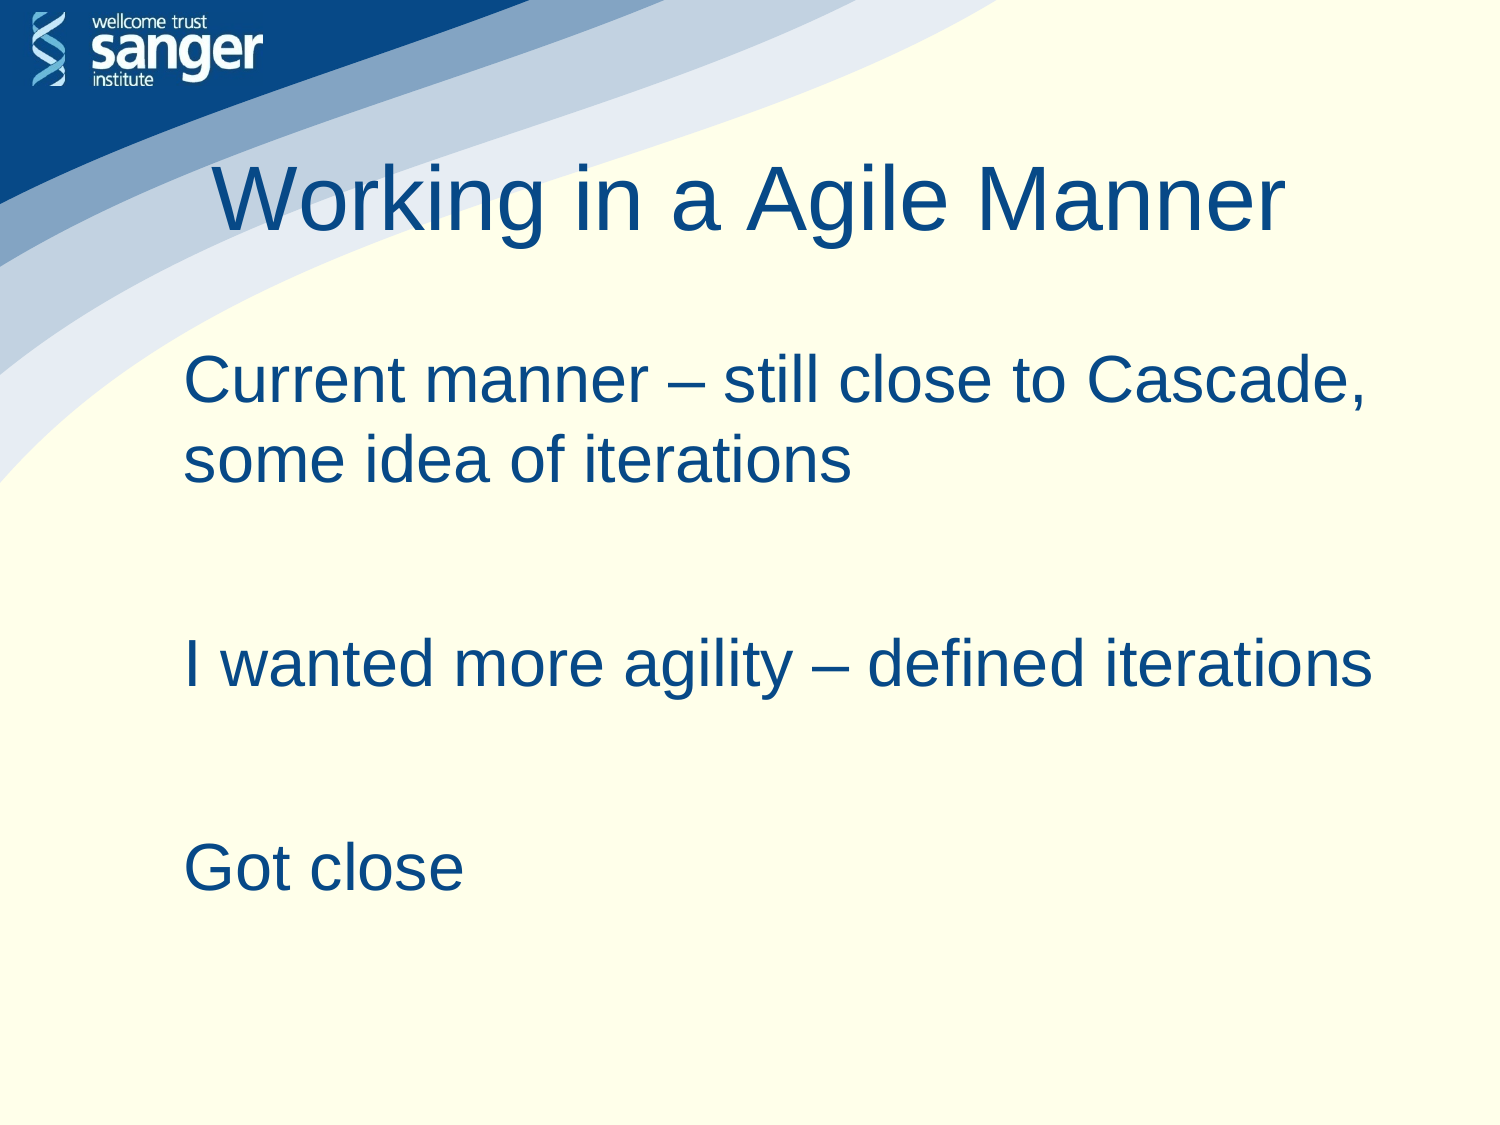

# Working in a Agile Manner
Current manner – still close to Cascade, some idea of iterations
I wanted more agility – defined iterations
Got close